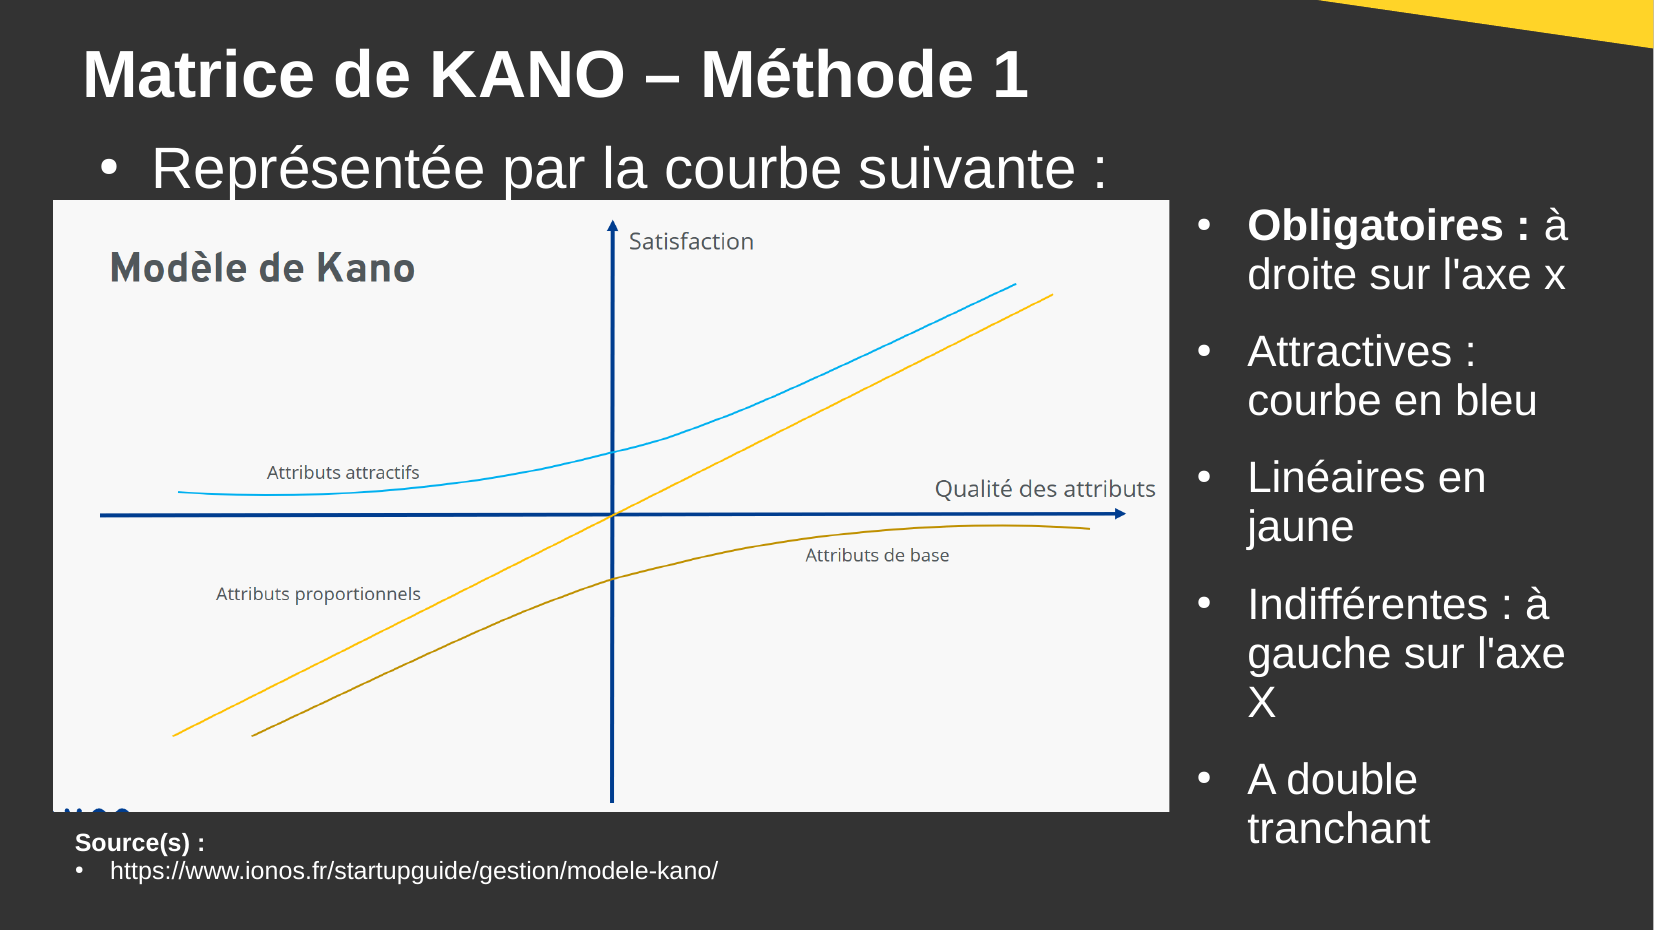

# Matrice de KANO – Méthode 1
Représentée par la courbe suivante :
Obligatoires : à droite sur l'axe x
Attractives : courbe en bleu
Linéaires en jaune
Indifférentes : à gauche sur l'axe X
A double tranchant
Source(s) :
https://www.ionos.fr/startupguide/gestion/modele-kano/